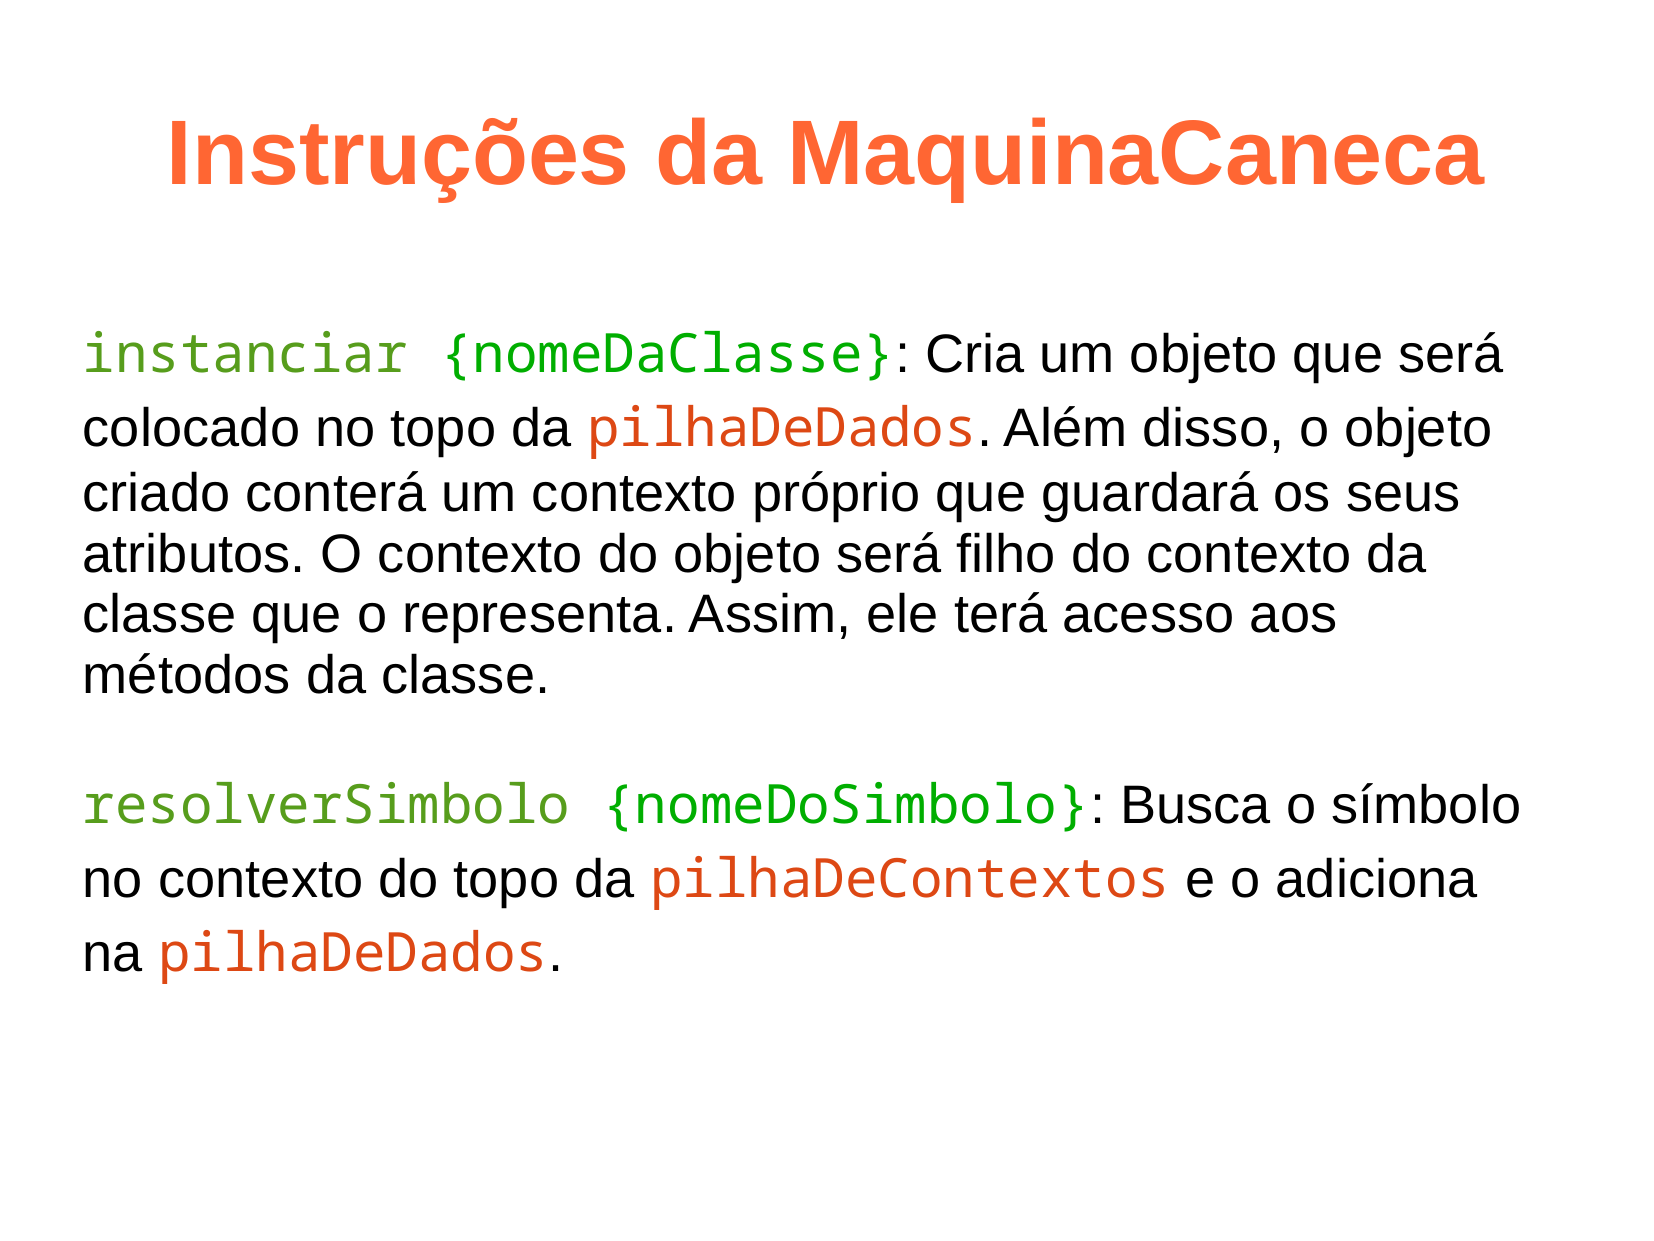

# Instruções da MaquinaCaneca
instanciar {nomeDaClasse}: Cria um objeto que será colocado no topo da pilhaDeDados. Além disso, o objeto criado conterá um contexto próprio que guardará os seus atributos. O contexto do objeto será filho do contexto da classe que o representa. Assim, ele terá acesso aos métodos da classe.
resolverSimbolo {nomeDoSimbolo}: Busca o símbolo no contexto do topo da pilhaDeContextos e o adiciona na pilhaDeDados.